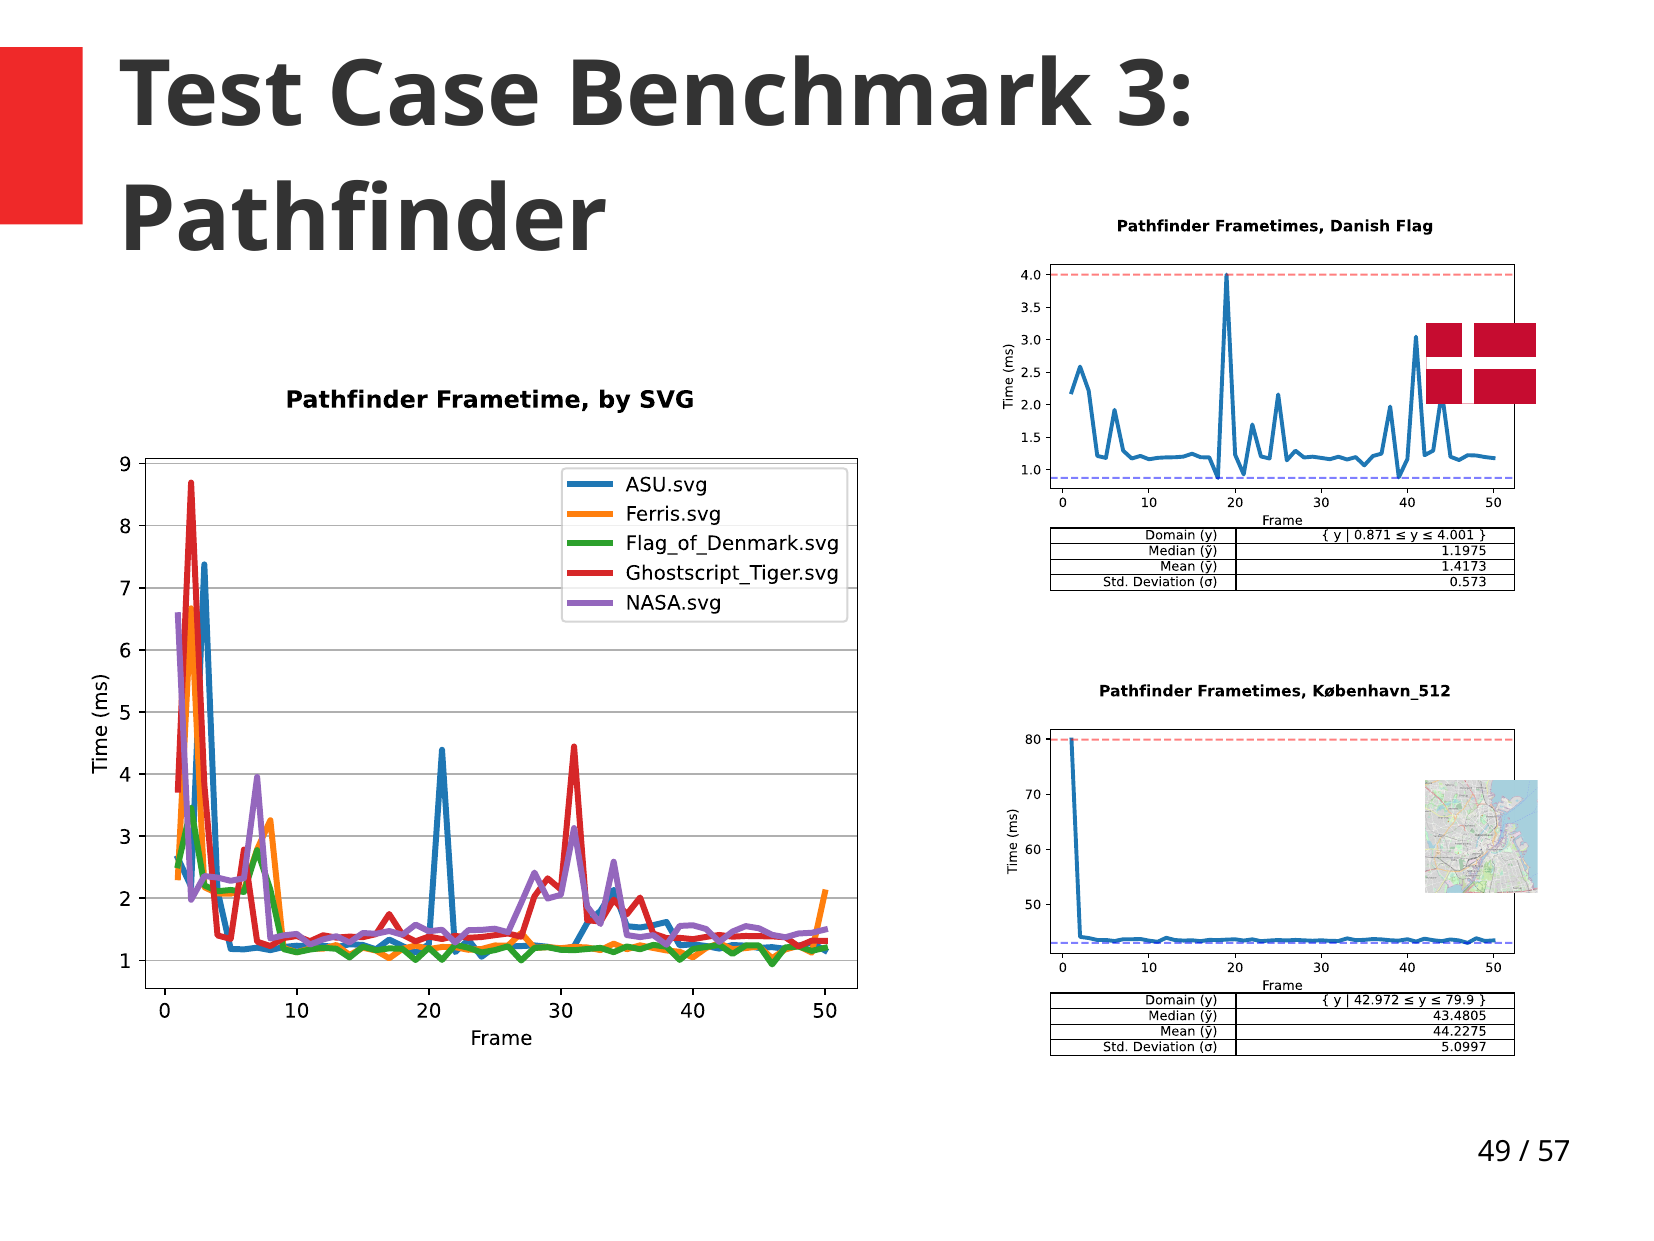

# Test Case Benchmark 3: Pathfinder
49